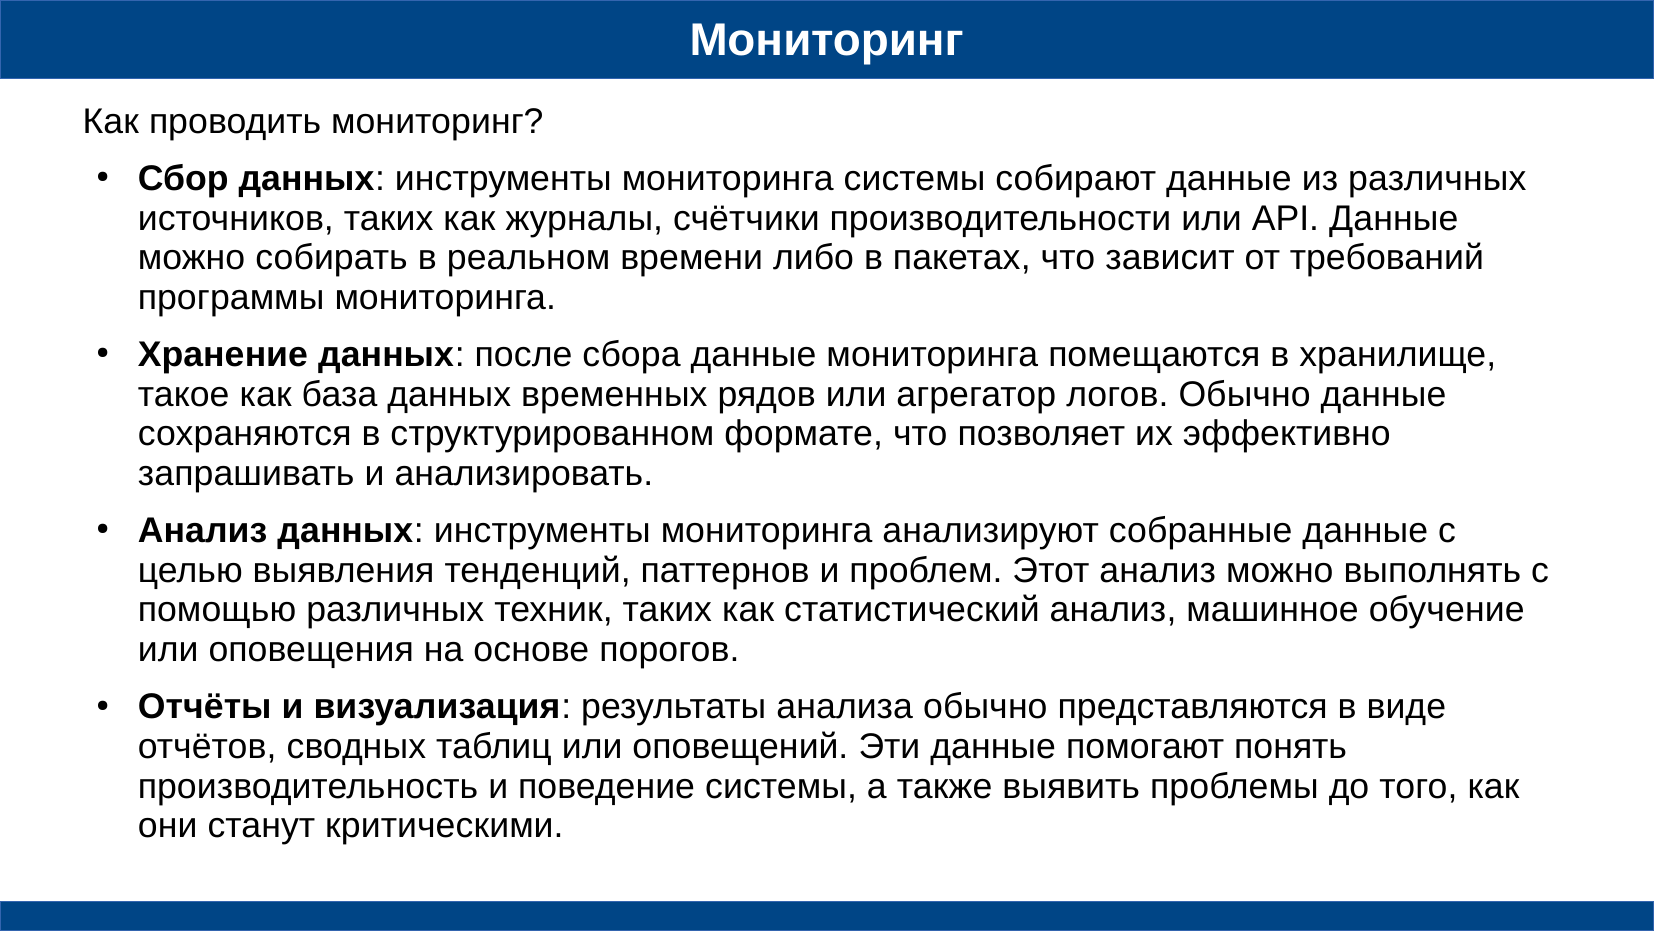

# Мониторинг
Как проводить мониторинг?
Сбор данных: инструменты мониторинга системы собирают данные из различных источников, таких как журналы, счётчики производительности или API. Данные можно собирать в реальном времени либо в пакетах, что зависит от требований программы мониторинга.
Хранение данных: после сбора данные мониторинга помещаются в хранилище, такое как база данных временных рядов или агрегатор логов. Обычно данные сохраняются в структурированном формате, что позволяет их эффективно запрашивать и анализировать.
Анализ данных: инструменты мониторинга анализируют собранные данные с целью выявления тенденций, паттернов и проблем. Этот анализ можно выполнять с помощью различных техник, таких как статистический анализ, машинное обучение или оповещения на основе порогов.
Отчёты и визуализация: результаты анализа обычно представляются в виде отчётов, сводных таблиц или оповещений. Эти данные помогают понять производительность и поведение системы, а также выявить проблемы до того, как они станут критическими.